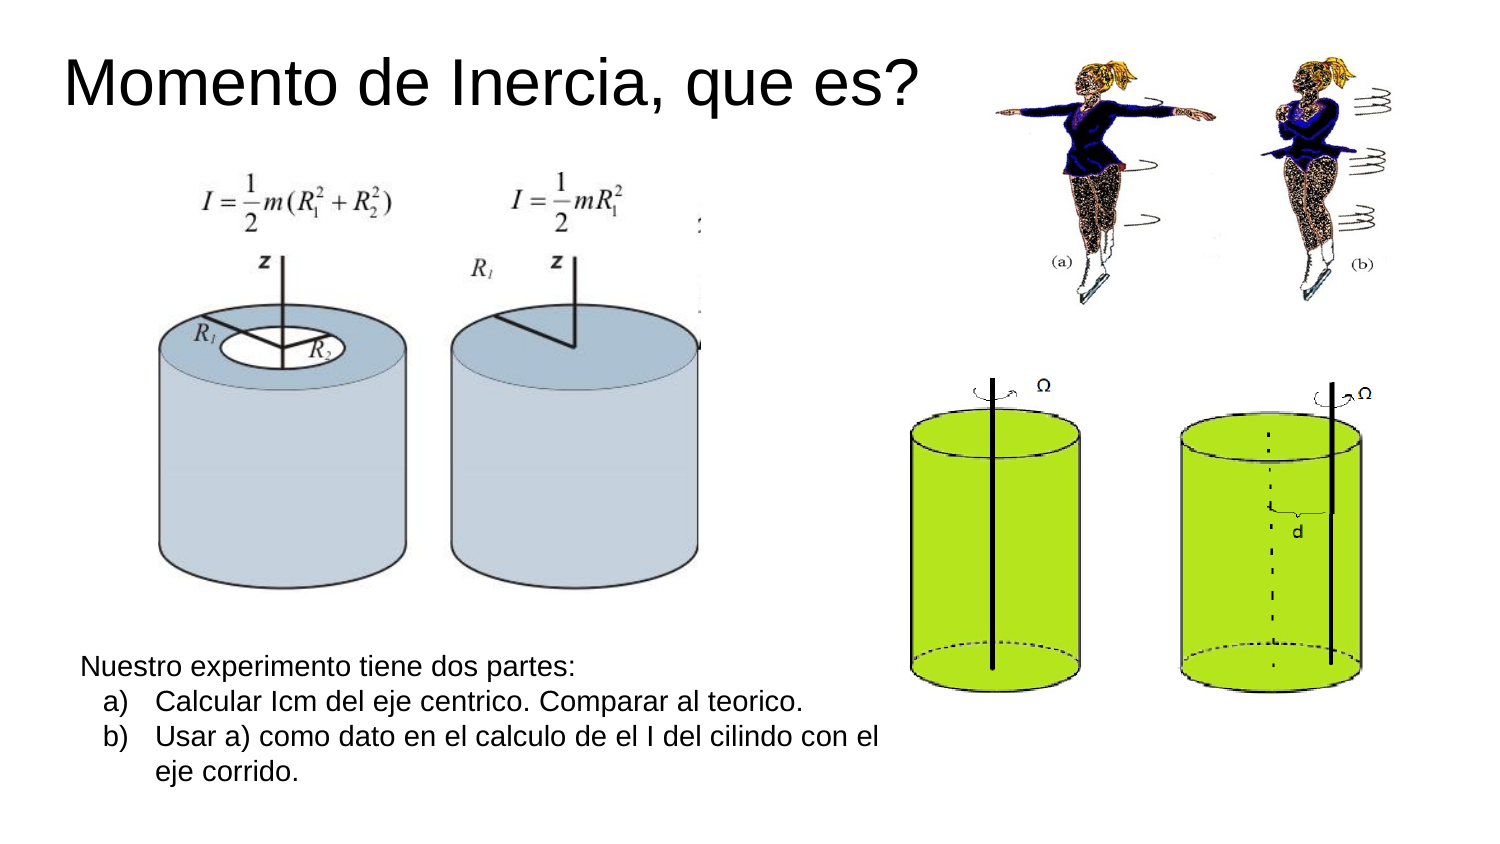

# Momento de Inercia, que es?
Nuestro experimento tiene dos partes:
Calcular Icm del eje centrico. Comparar al teorico.
Usar a) como dato en el calculo de el I del cilindo con el eje corrido.